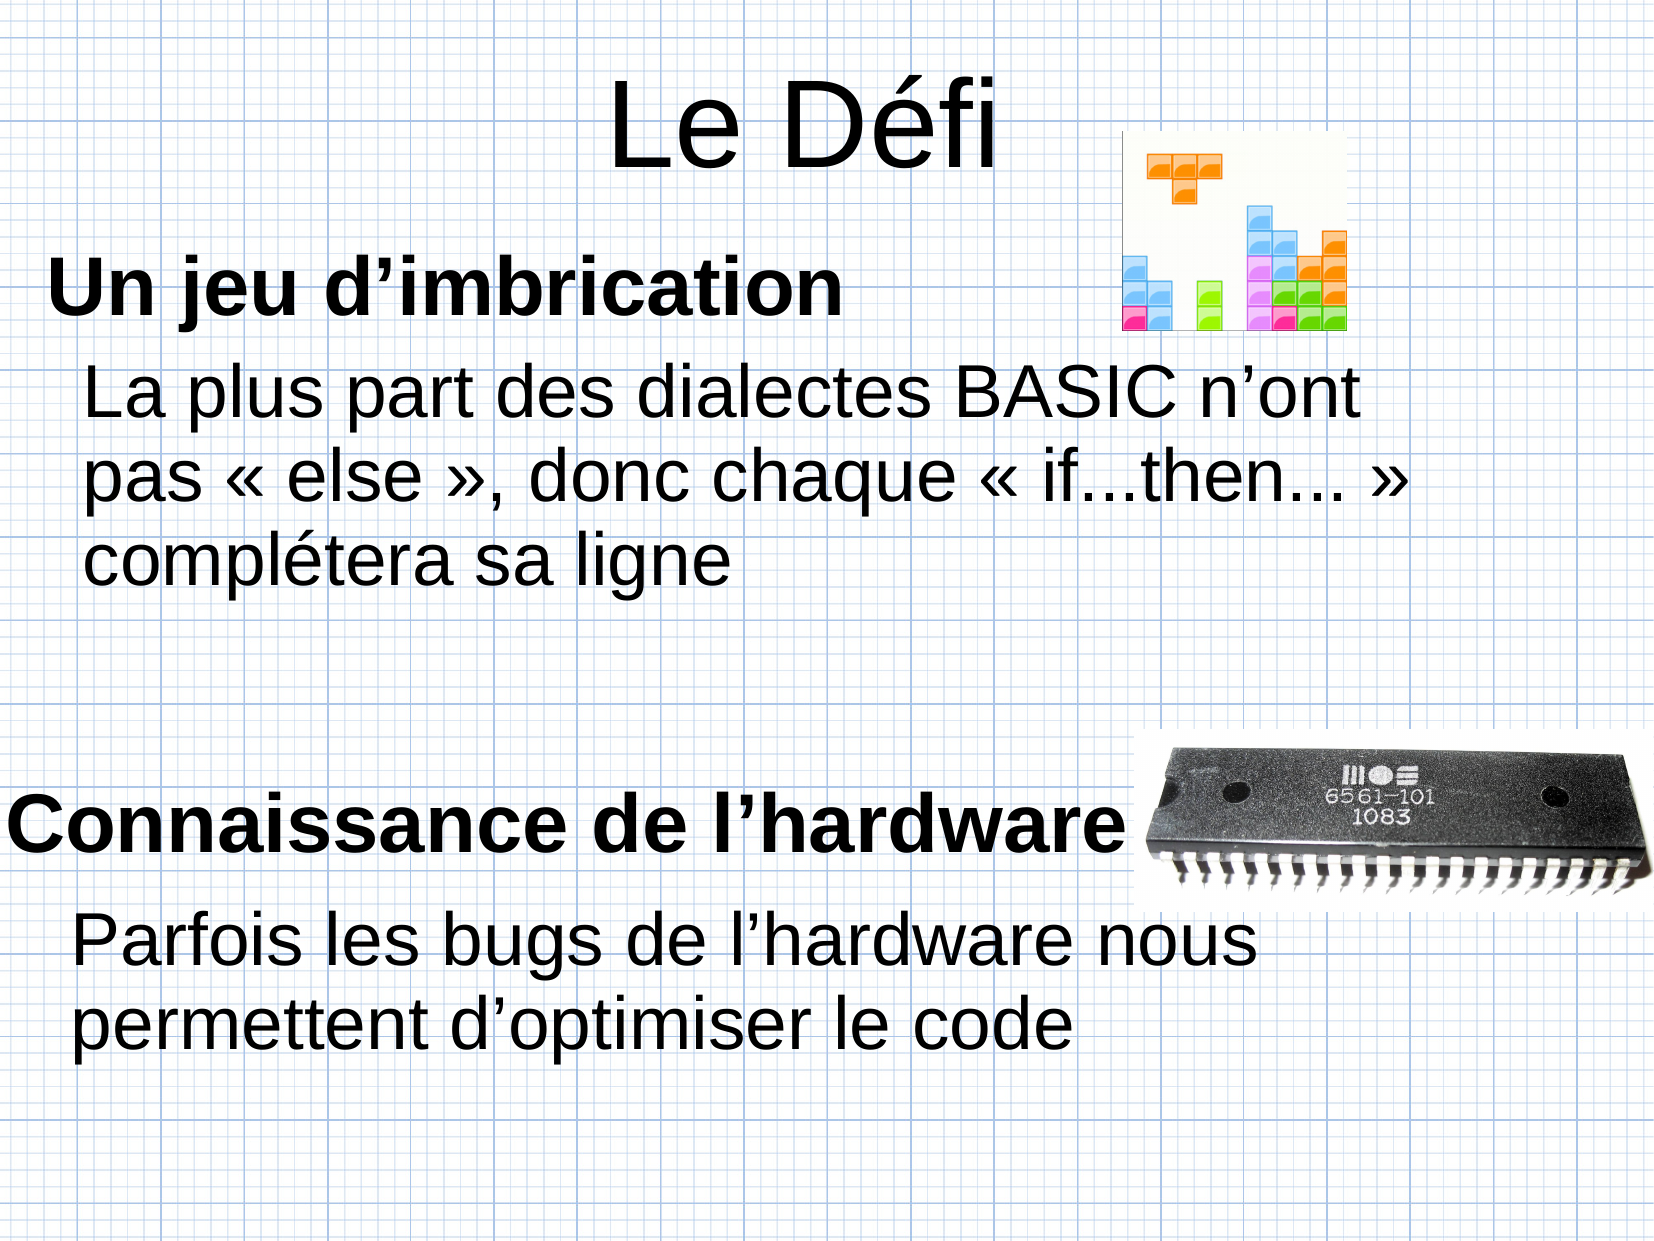

Le Défi
# Un jeu d’imbrication
La plus part des dialectes BASIC n’ont pas « else », donc chaque « if...then... » complétera sa ligne
Connaissance de l’hardware
Parfois les bugs de l’hardware nous permettent d’optimiser le code